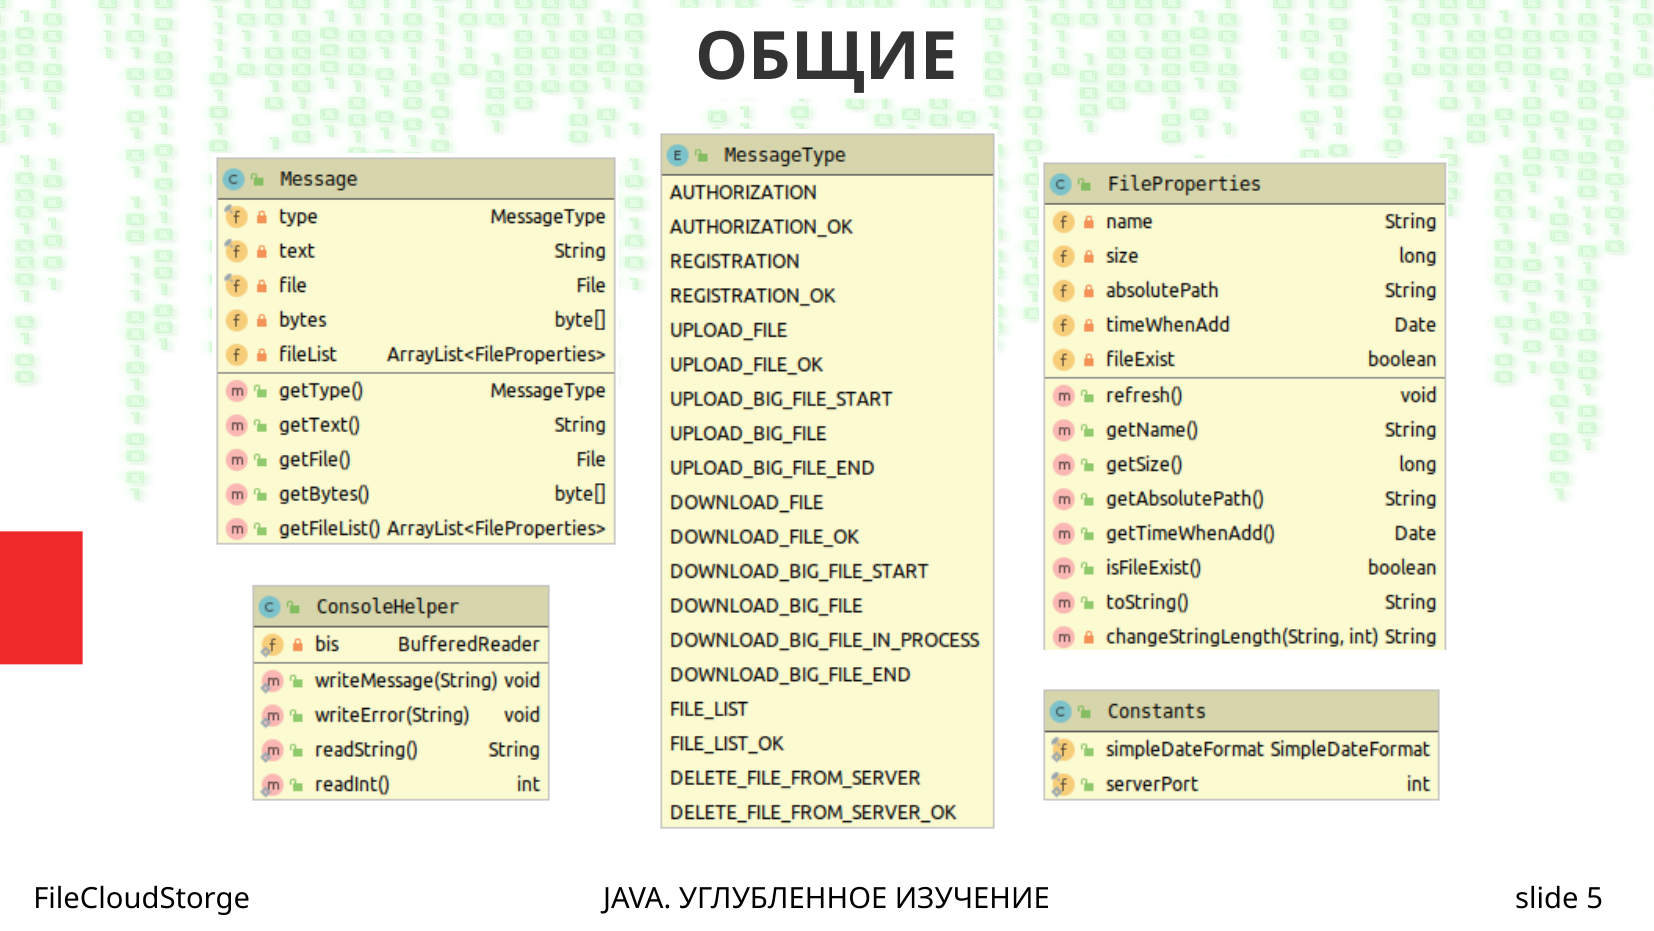

# ОБЩИЕ
JAVA. УГЛУБЛЕННОЕ ИЗУЧЕНИЕ
FileCloudStorge
slide 5